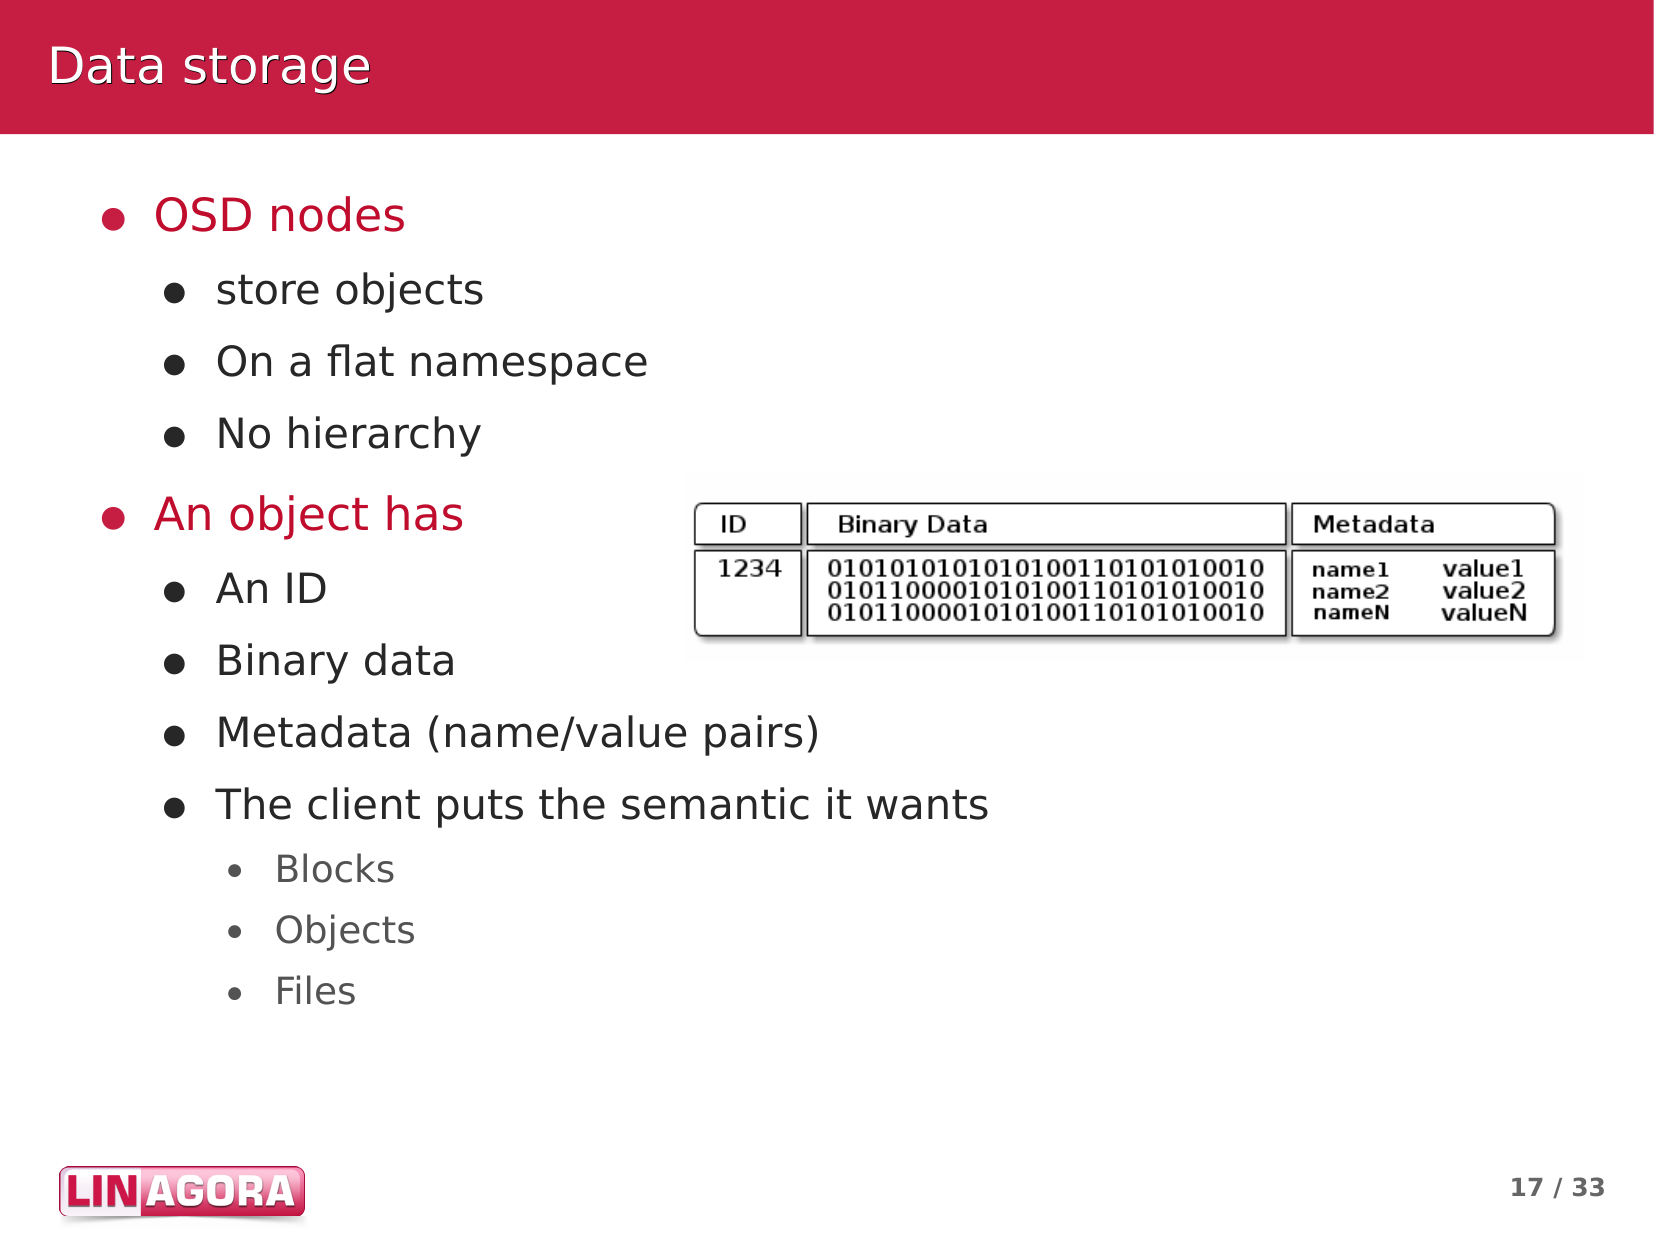

# Data storage
OSD nodes
store objects
On a flat namespace
No hierarchy
An object has
An ID
Binary data
Metadata (name/value pairs)
The client puts the semantic it wants
Blocks
Objects
Files